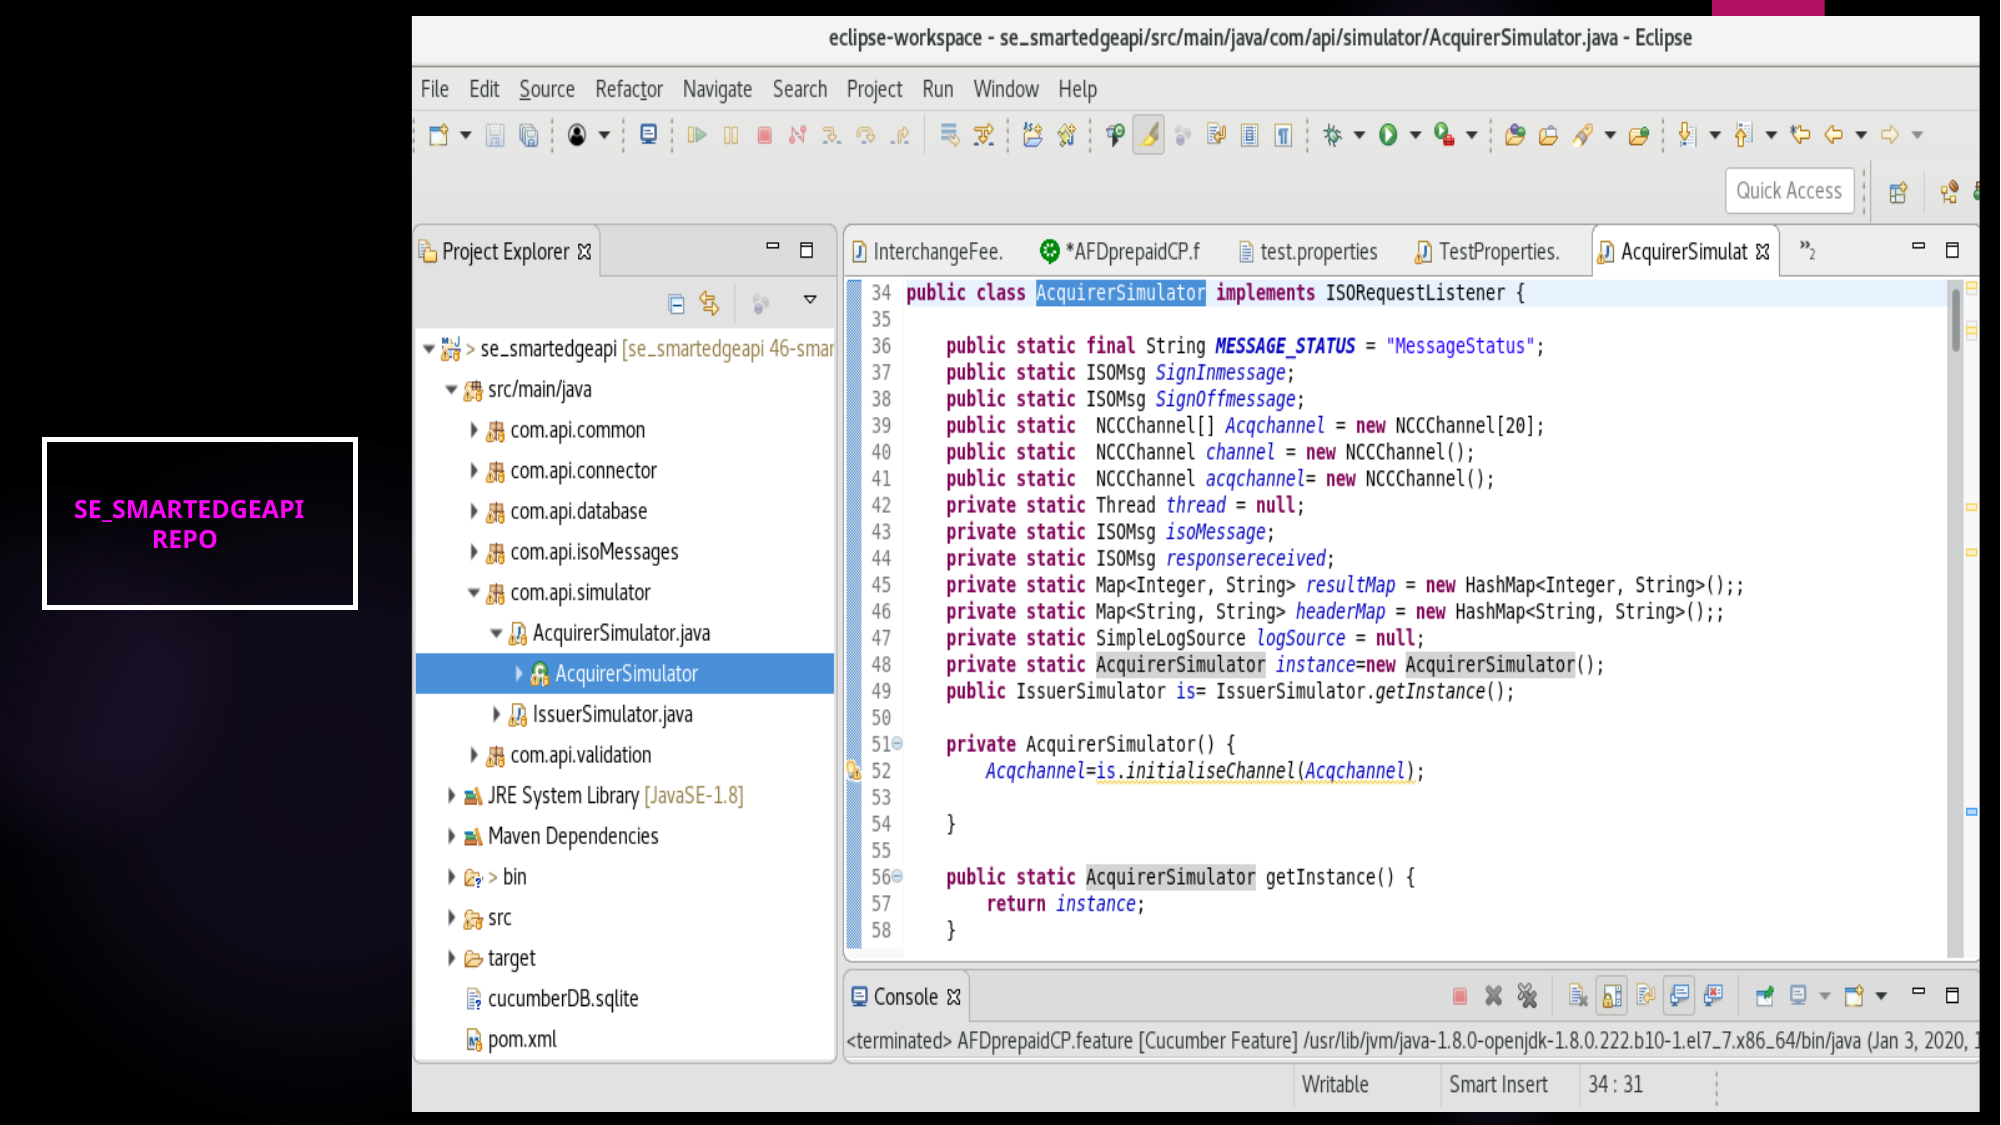

# SE_SMARTEDGEAPI                REPO